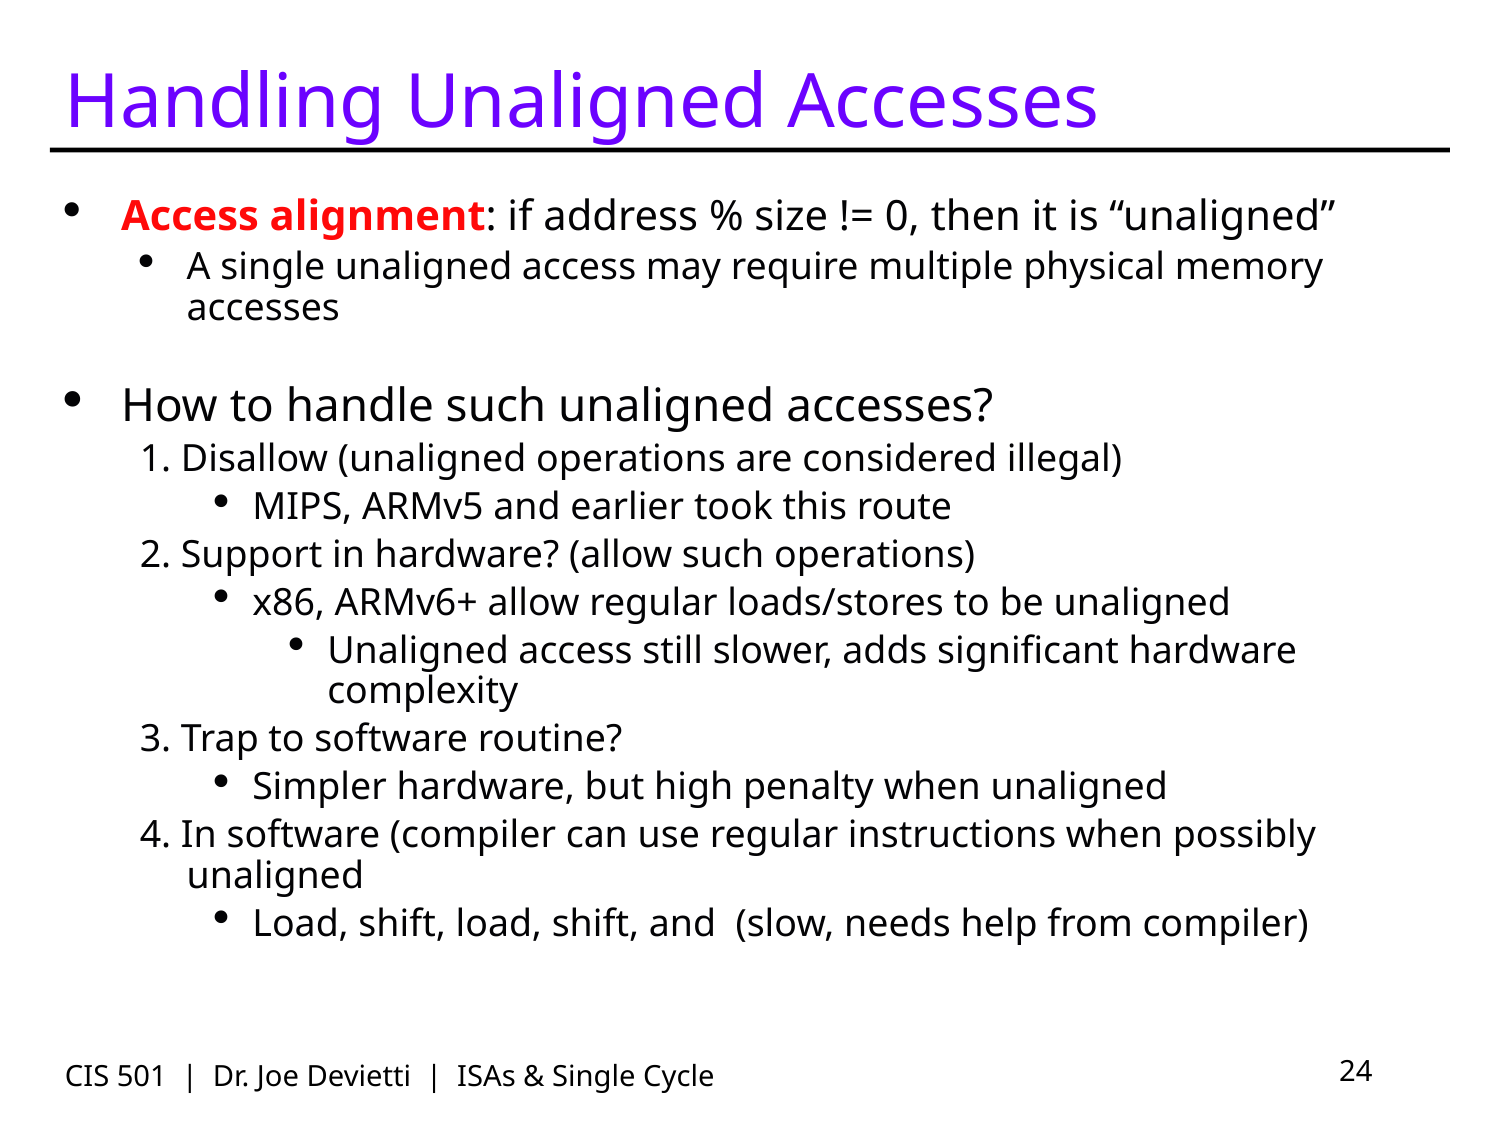

Handling Unaligned Accesses
Access alignment: if address % size != 0, then it is “unaligned”
A single unaligned access may require multiple physical memory accesses
How to handle such unaligned accesses?
1. Disallow (unaligned operations are considered illegal)
MIPS, ARMv5 and earlier took this route
2. Support in hardware? (allow such operations)
x86, ARMv6+ allow regular loads/stores to be unaligned
Unaligned access still slower, adds significant hardware complexity
3. Trap to software routine?
Simpler hardware, but high penalty when unaligned
4. In software (compiler can use regular instructions when possibly unaligned
Load, shift, load, shift, and (slow, needs help from compiler)
CIS 501 | Dr. Joe Devietti | ISAs & Single Cycle